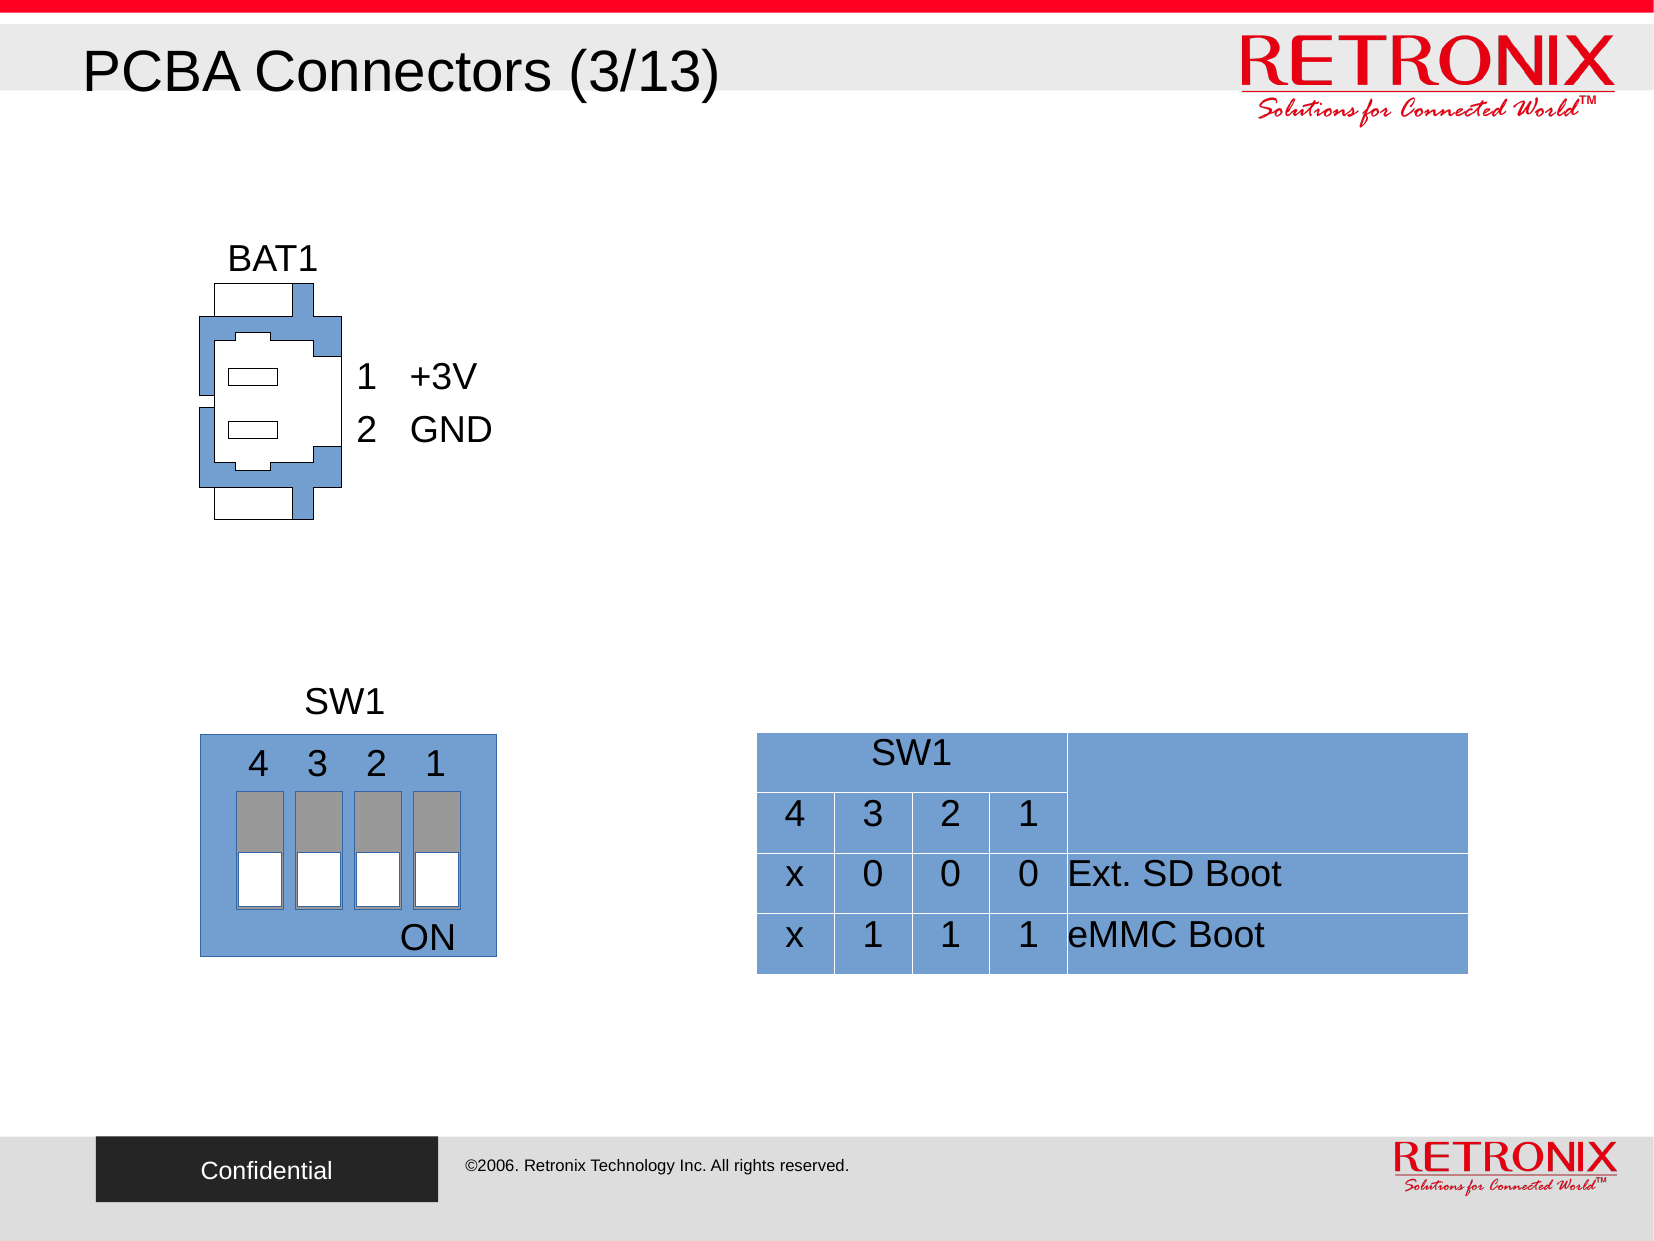

# PCBA Connectors (3/13)
BAT1
1
+3V
2
GND
SW1
| SW1 | | | | |
| --- | --- | --- | --- | --- |
| 4 | 3 | 2 | 1 | |
| x | 0 | 0 | 0 | Ext. SD Boot |
| x | 1 | 1 | 1 | eMMC Boot |
4
3
2
1
ON